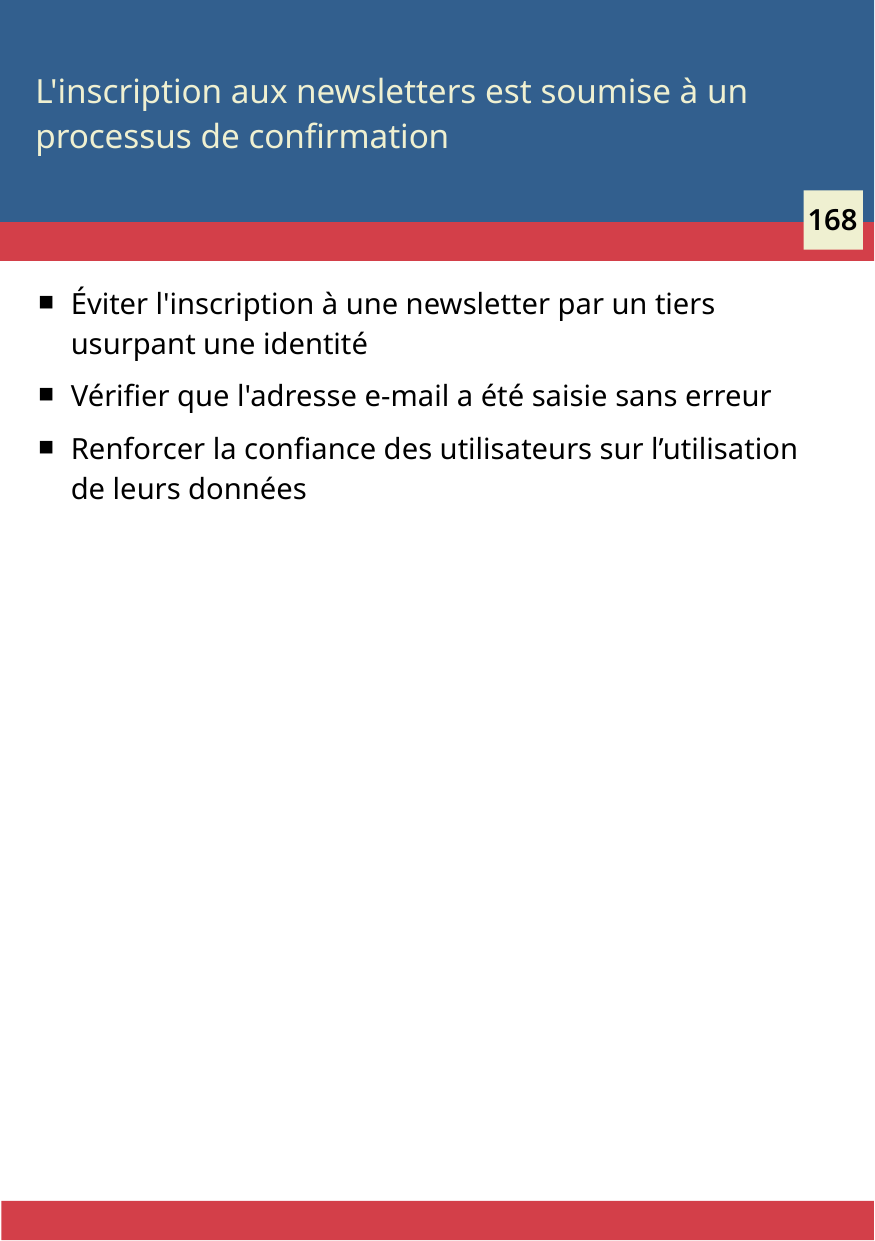

# L'inscription aux newsletters est soumise à un processus de confirmation
168
Éviter l'inscription à une newsletter par un tiers usurpant une identité
Vérifier que l'adresse e-mail a été saisie sans erreur
Renforcer la confiance des utilisateurs sur l’utilisation de leurs données